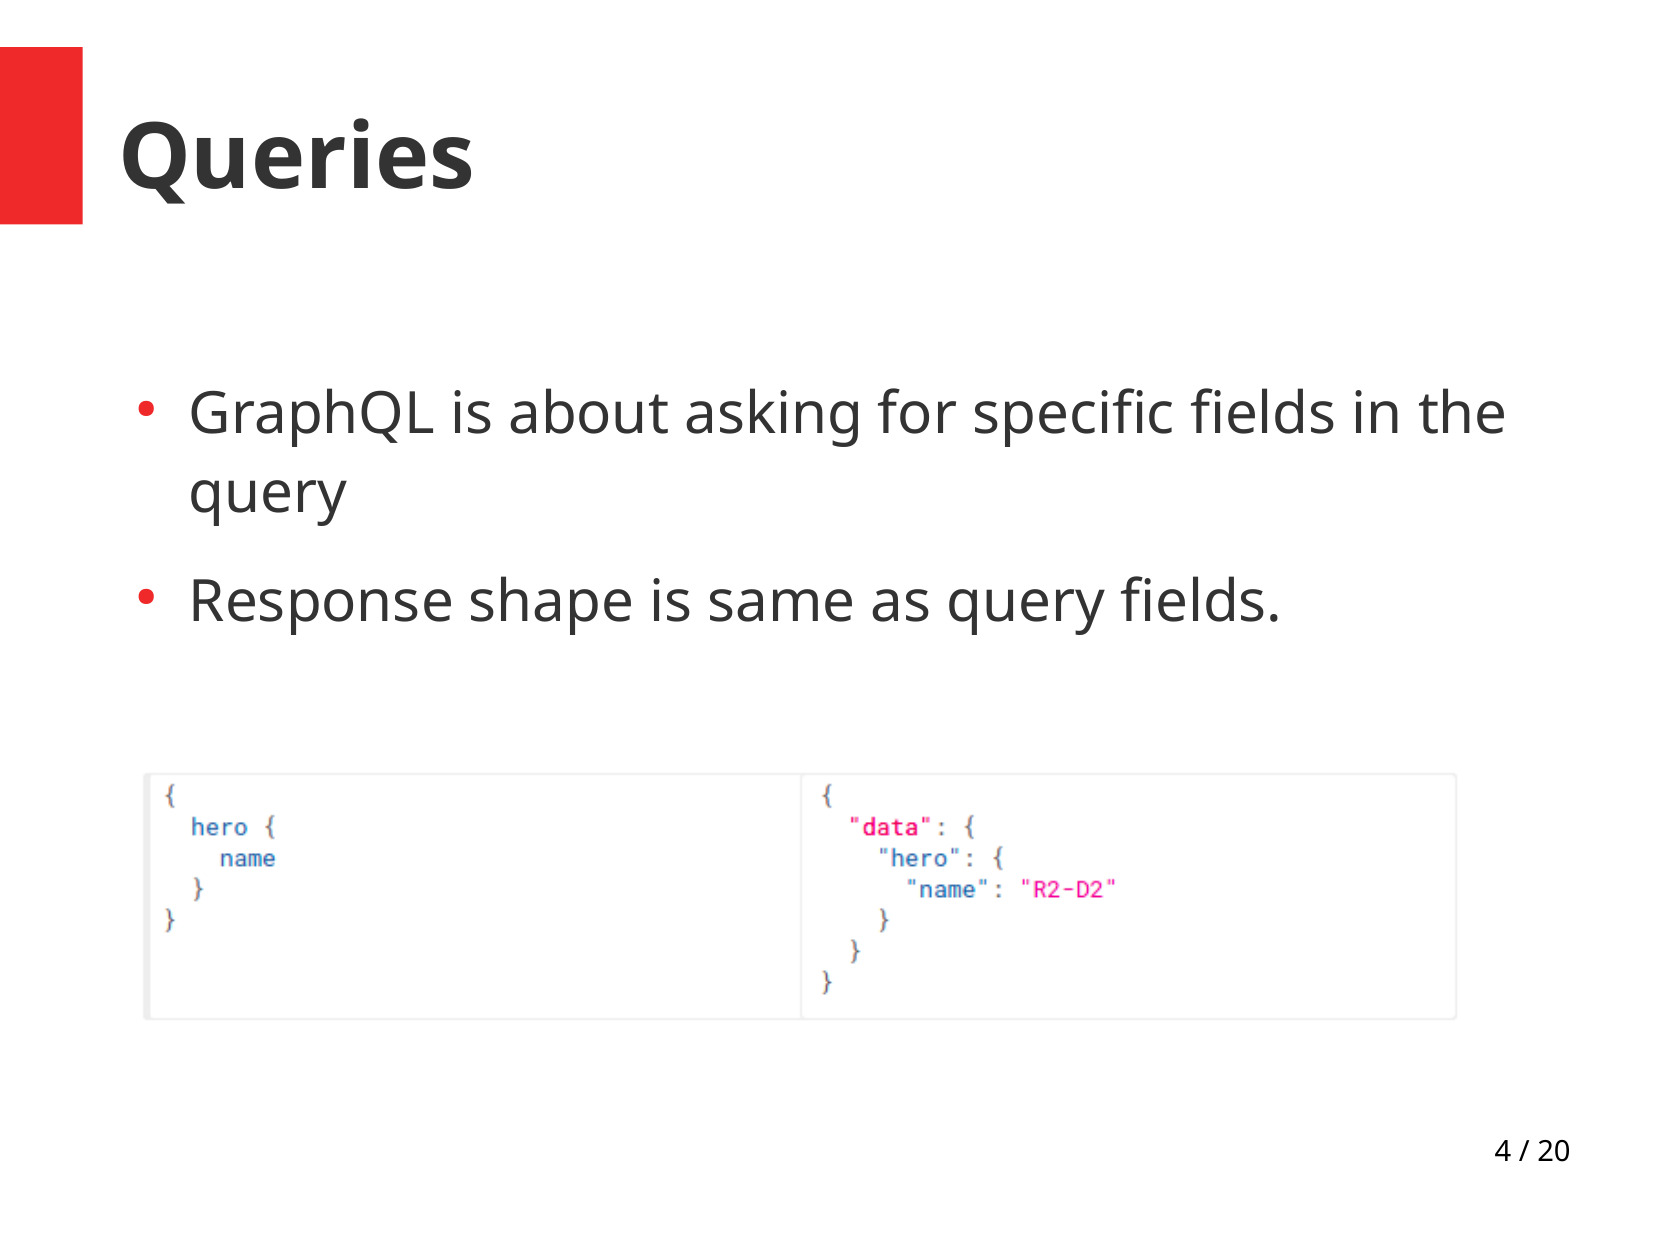

# Queries
GraphQL is about asking for specific fields in the query
Response shape is same as query fields.
4